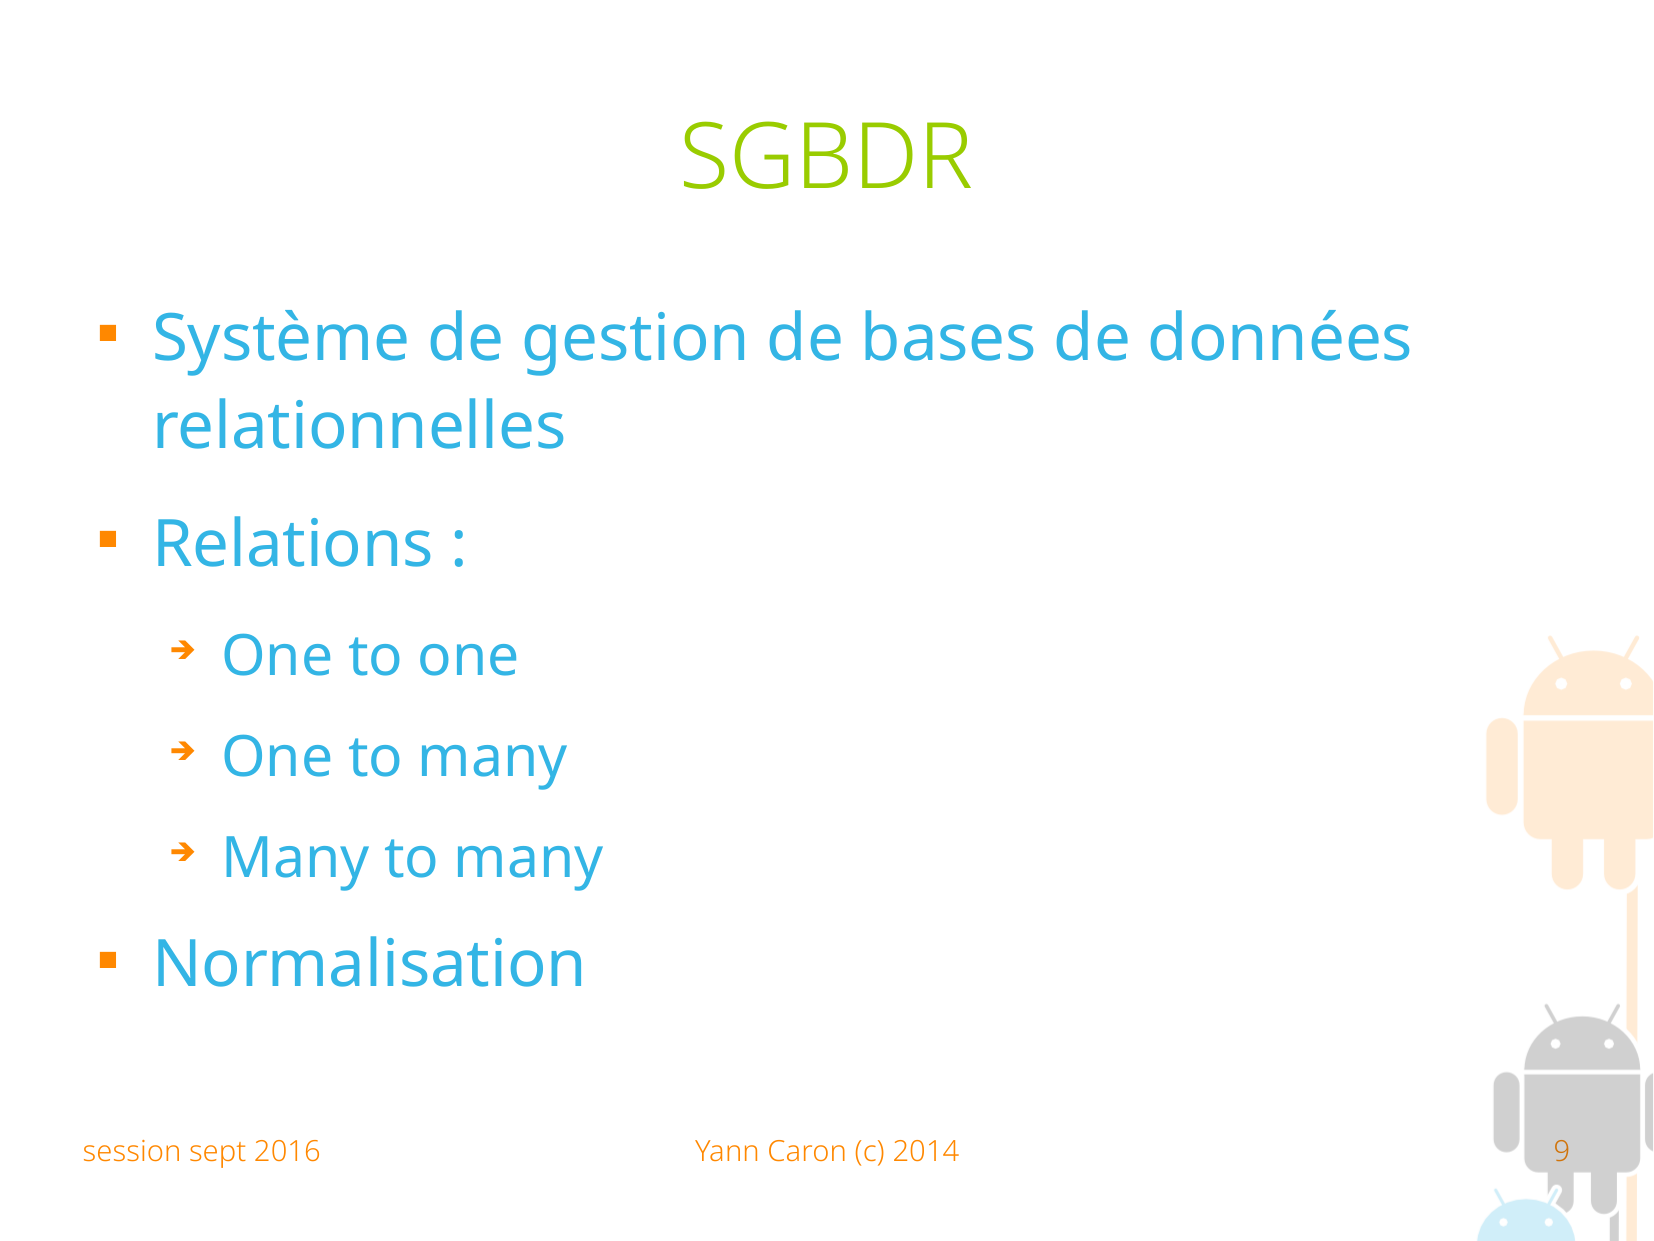

# SGBDR
Système de gestion de bases de données relationnelles
Relations :
One to one
One to many
Many to many
Normalisation
session sept 2016
Yann Caron (c) 2014
9